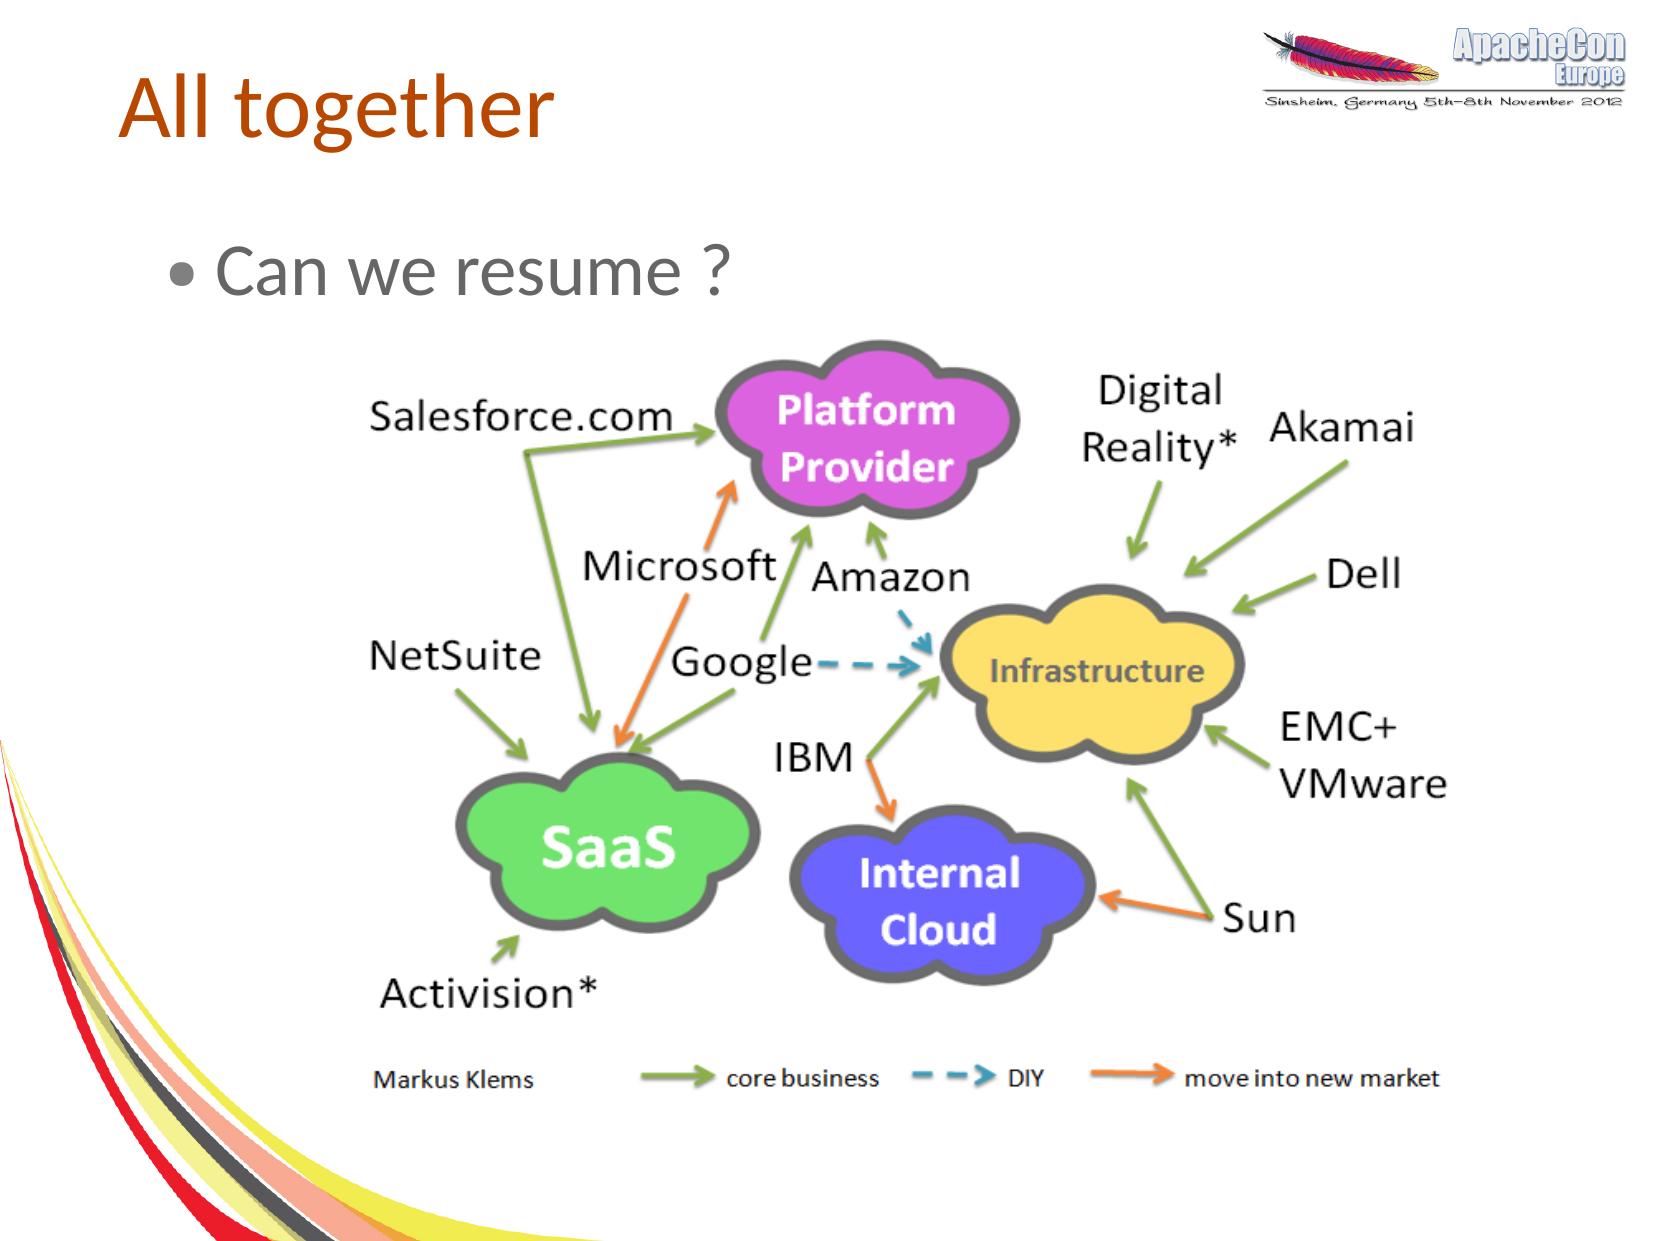

# All together
 Can we resume ?